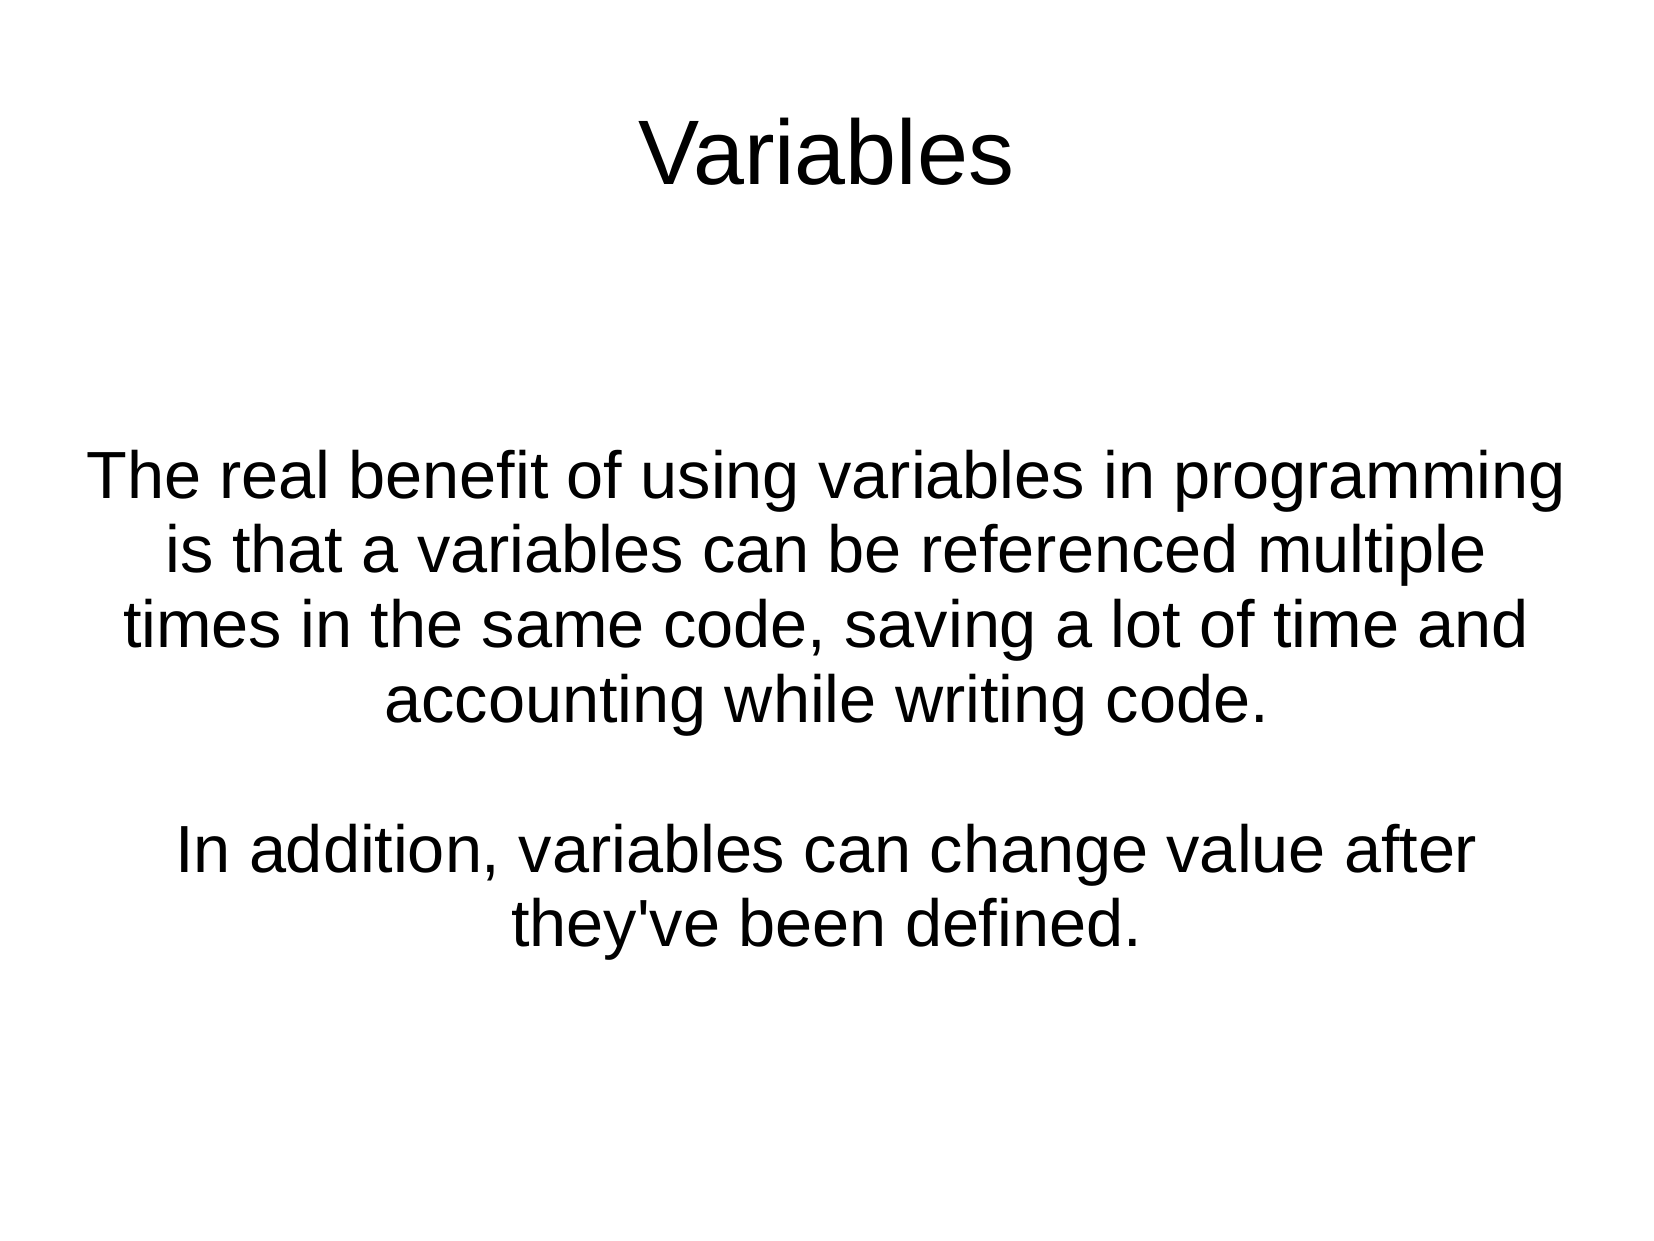

# Variables
The real benefit of using variables in programming is that a variables can be referenced multiple times in the same code, saving a lot of time and accounting while writing code.
In addition, variables can change value after they've been defined.